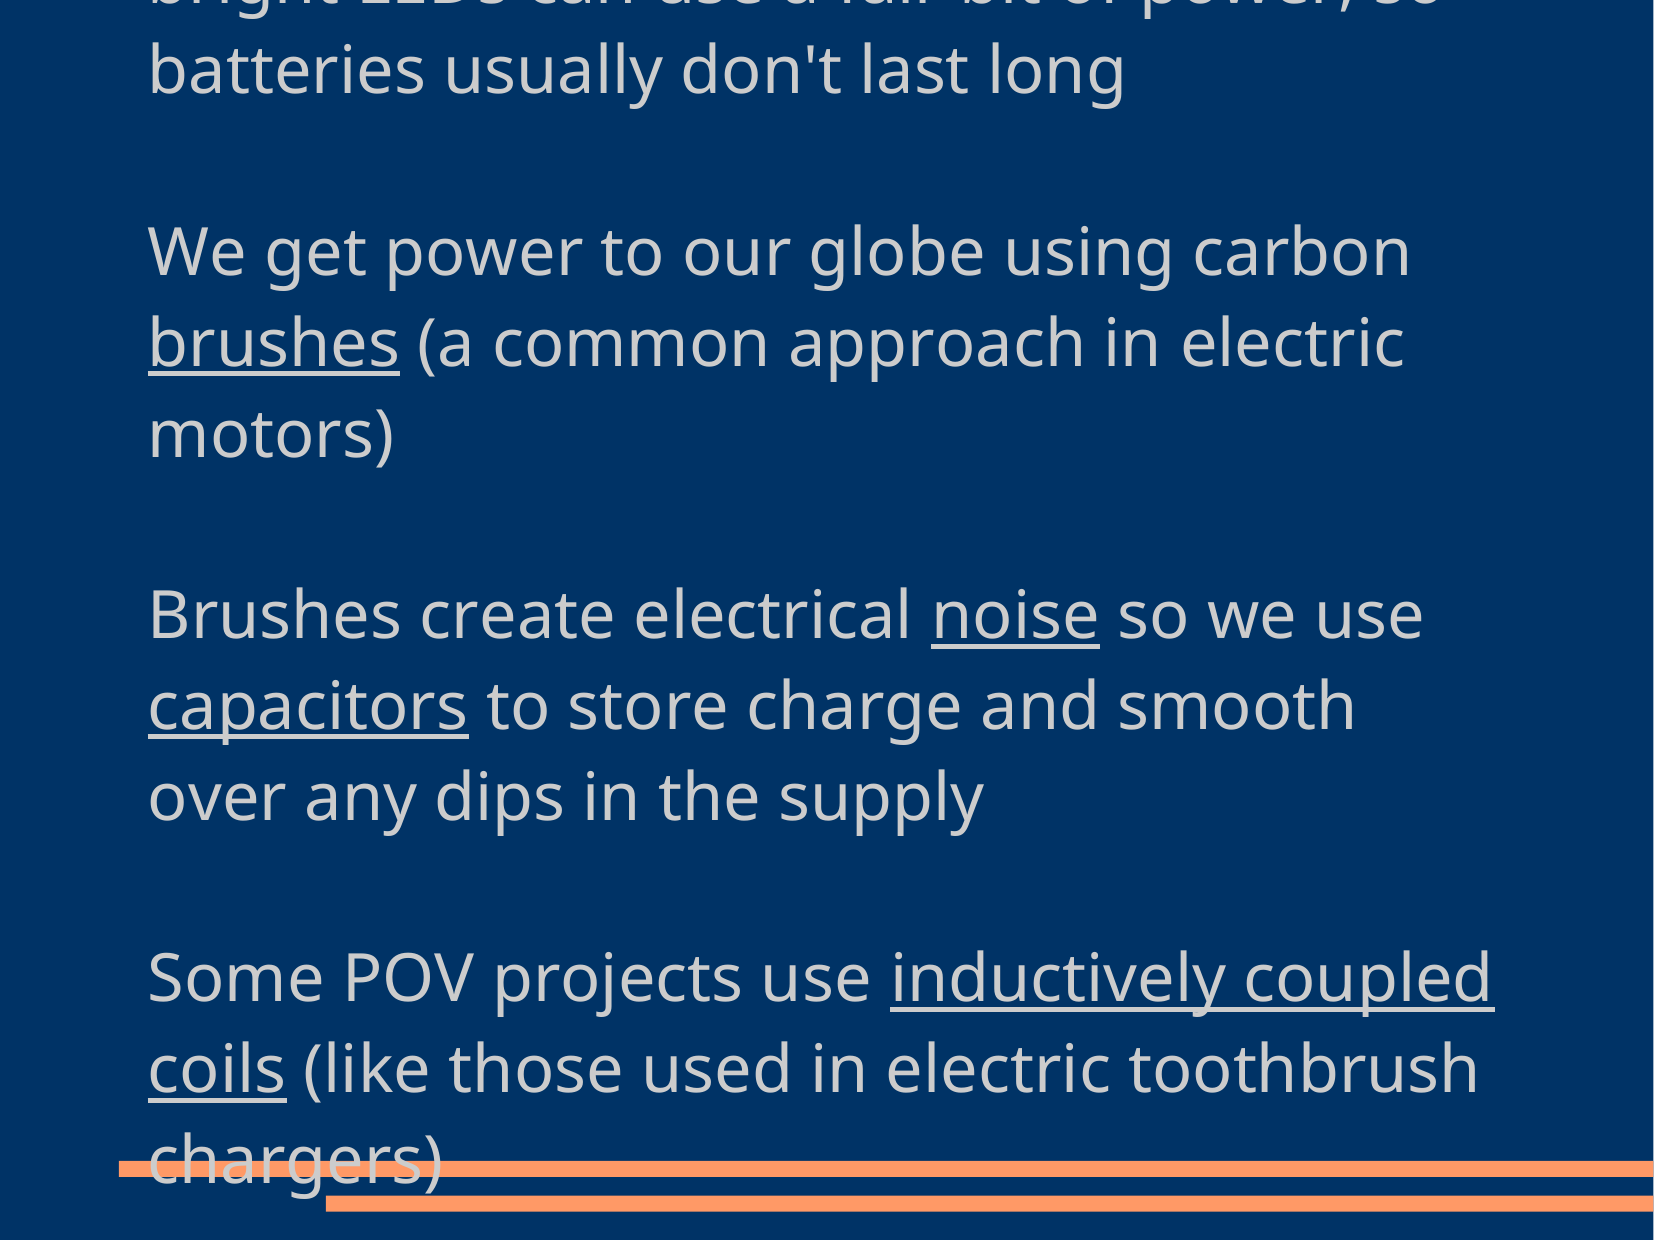

# Power is often the biggest challenge - bright LEDs can use a fair bit of power, so batteries usually don't last long
We get power to our globe using carbon brushes (a common approach in electric motors)
Brushes create electrical noise so we use capacitors to store charge and smooth over any dips in the supply
Some POV projects use inductively coupled coils (like those used in electric toothbrush chargers)